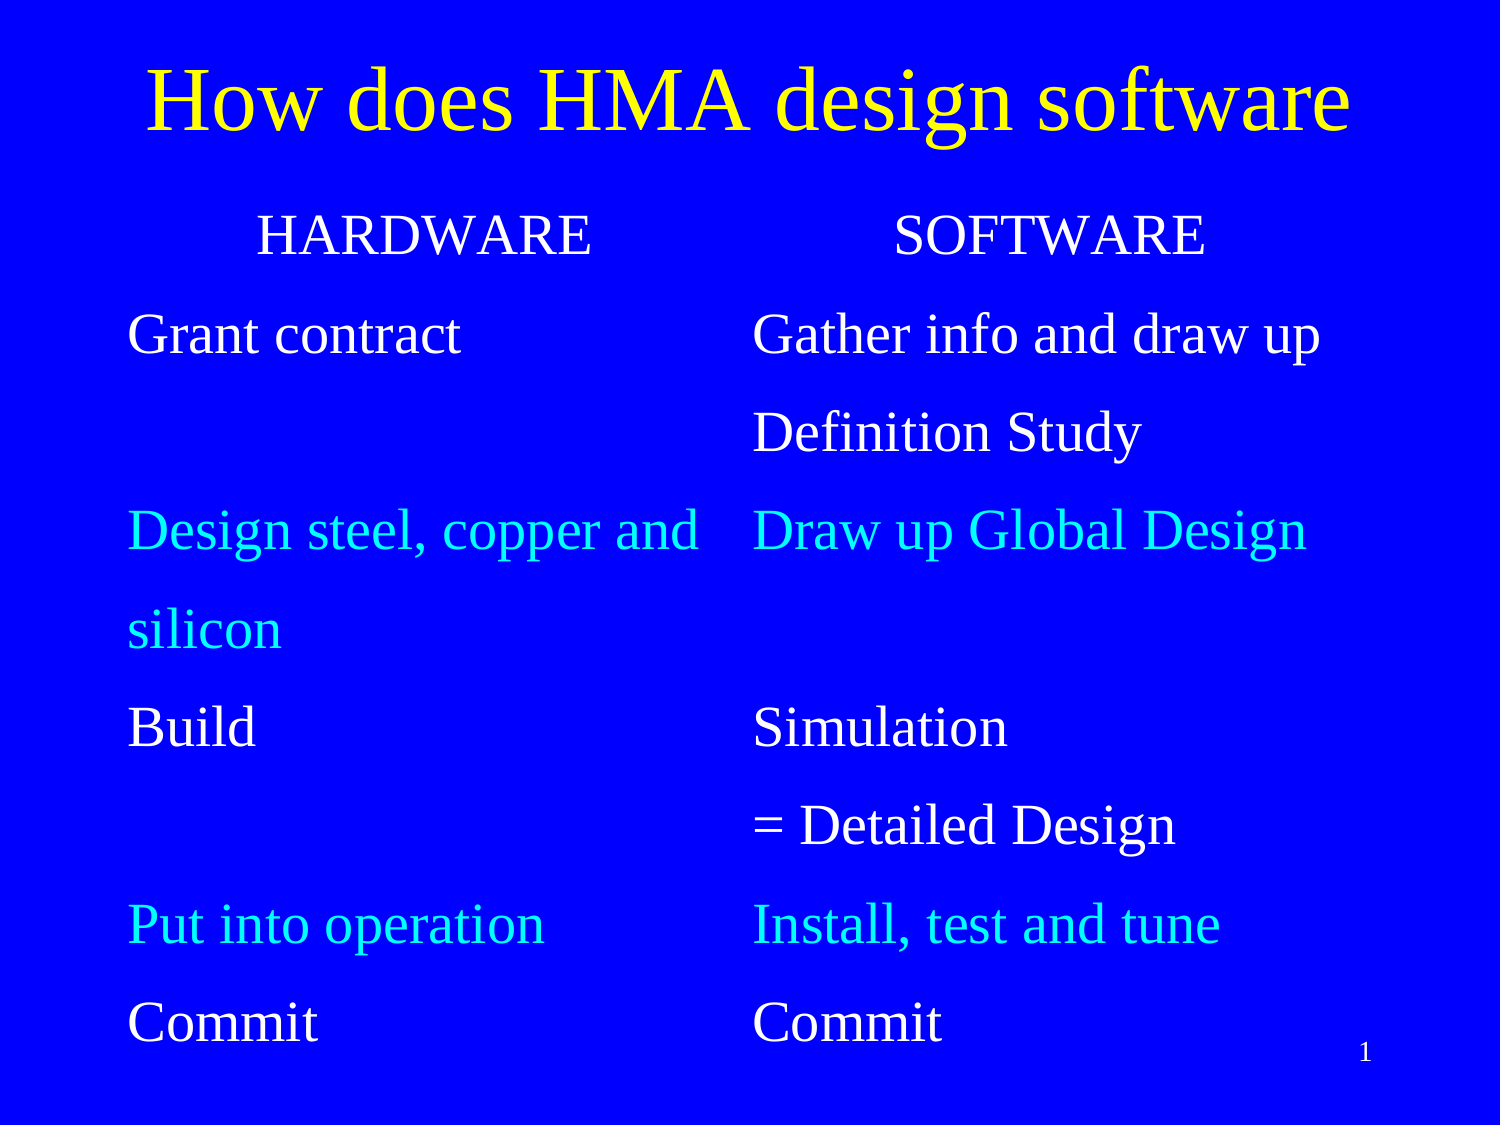

# How does HMA design software
HARDWARE
Grant contract
Design steel, copper and
silicon
Build
Put into operation
Commit
SOFTWARE
Gather info and draw up
Definition Study
Draw up Global Design
Simulation
= Detailed Design
Install, test and tune
Commit
1